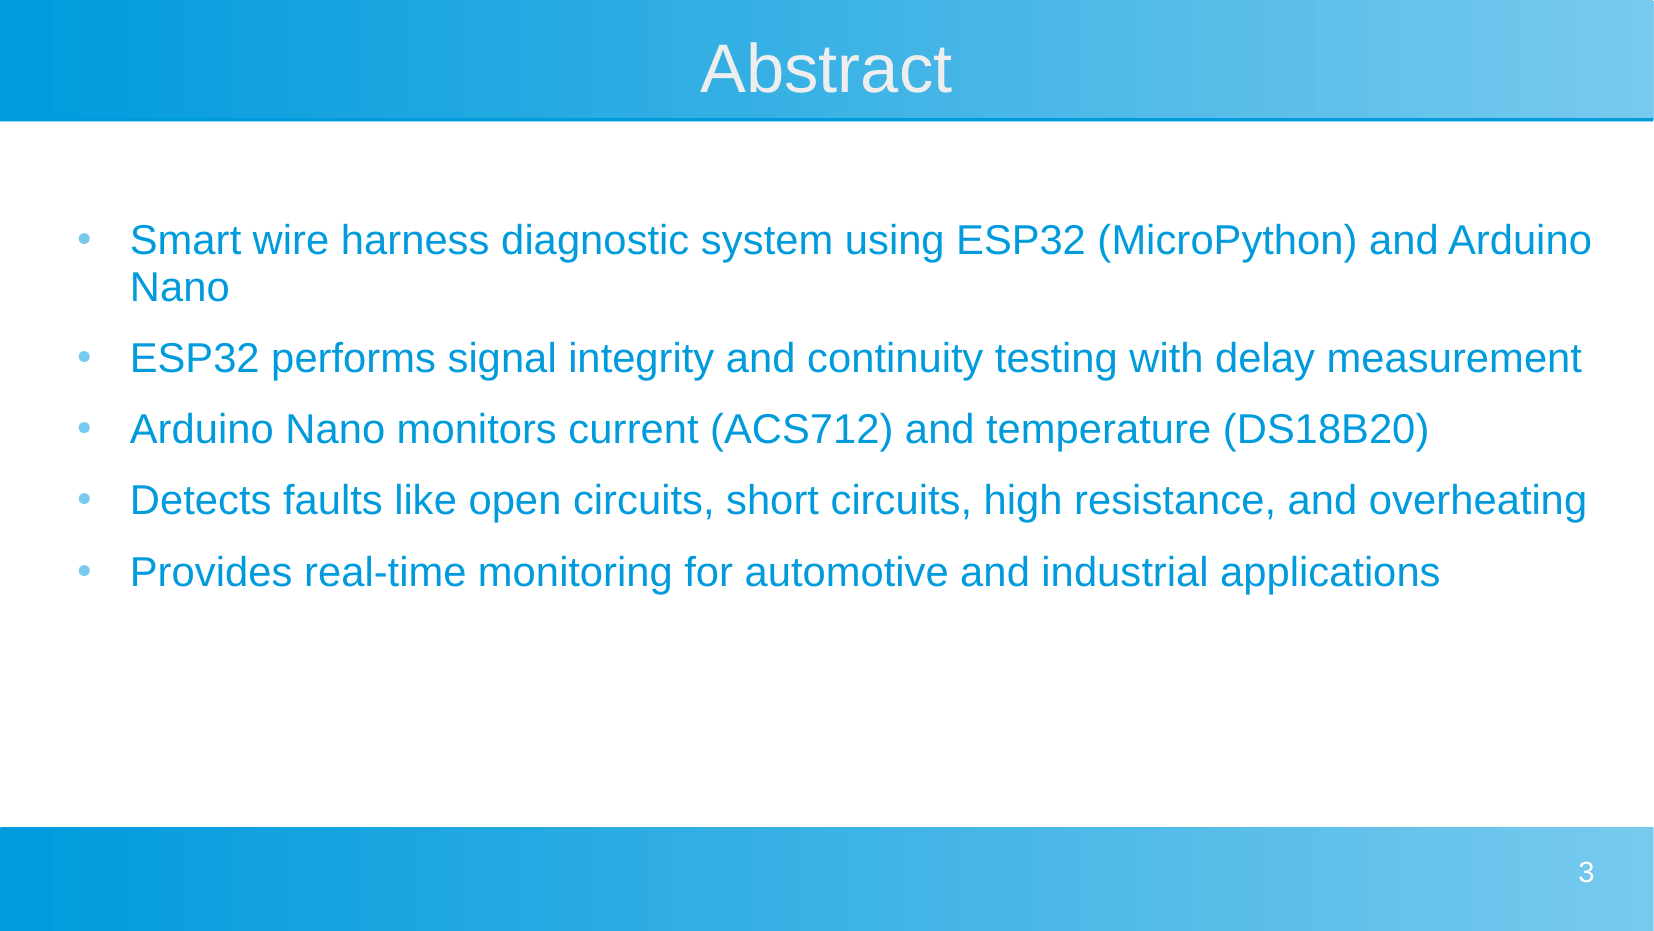

# Abstract
Smart wire harness diagnostic system using ESP32 (MicroPython) and Arduino Nano
ESP32 performs signal integrity and continuity testing with delay measurement
Arduino Nano monitors current (ACS712) and temperature (DS18B20)
Detects faults like open circuits, short circuits, high resistance, and overheating
Provides real-time monitoring for automotive and industrial applications
3